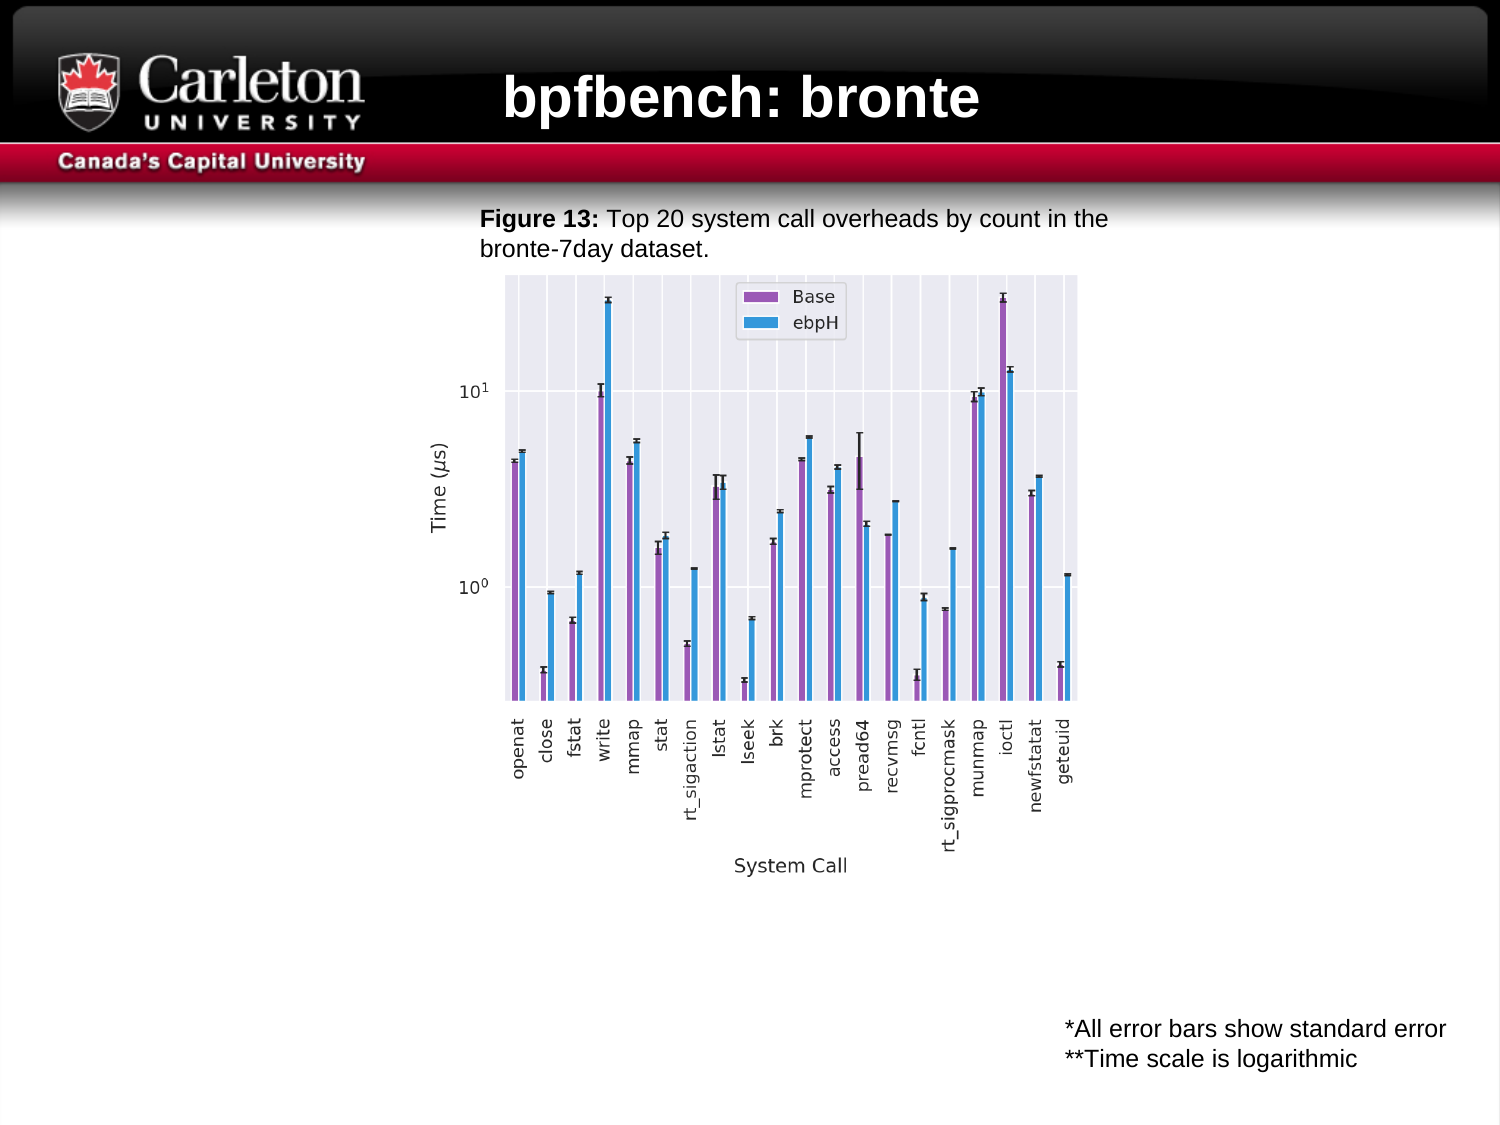

# bpfbench: bronte
Figure 13: Top 20 system call overheads by count in the
bronte-7day dataset.
*All error bars show standard error
**Time scale is logarithmic